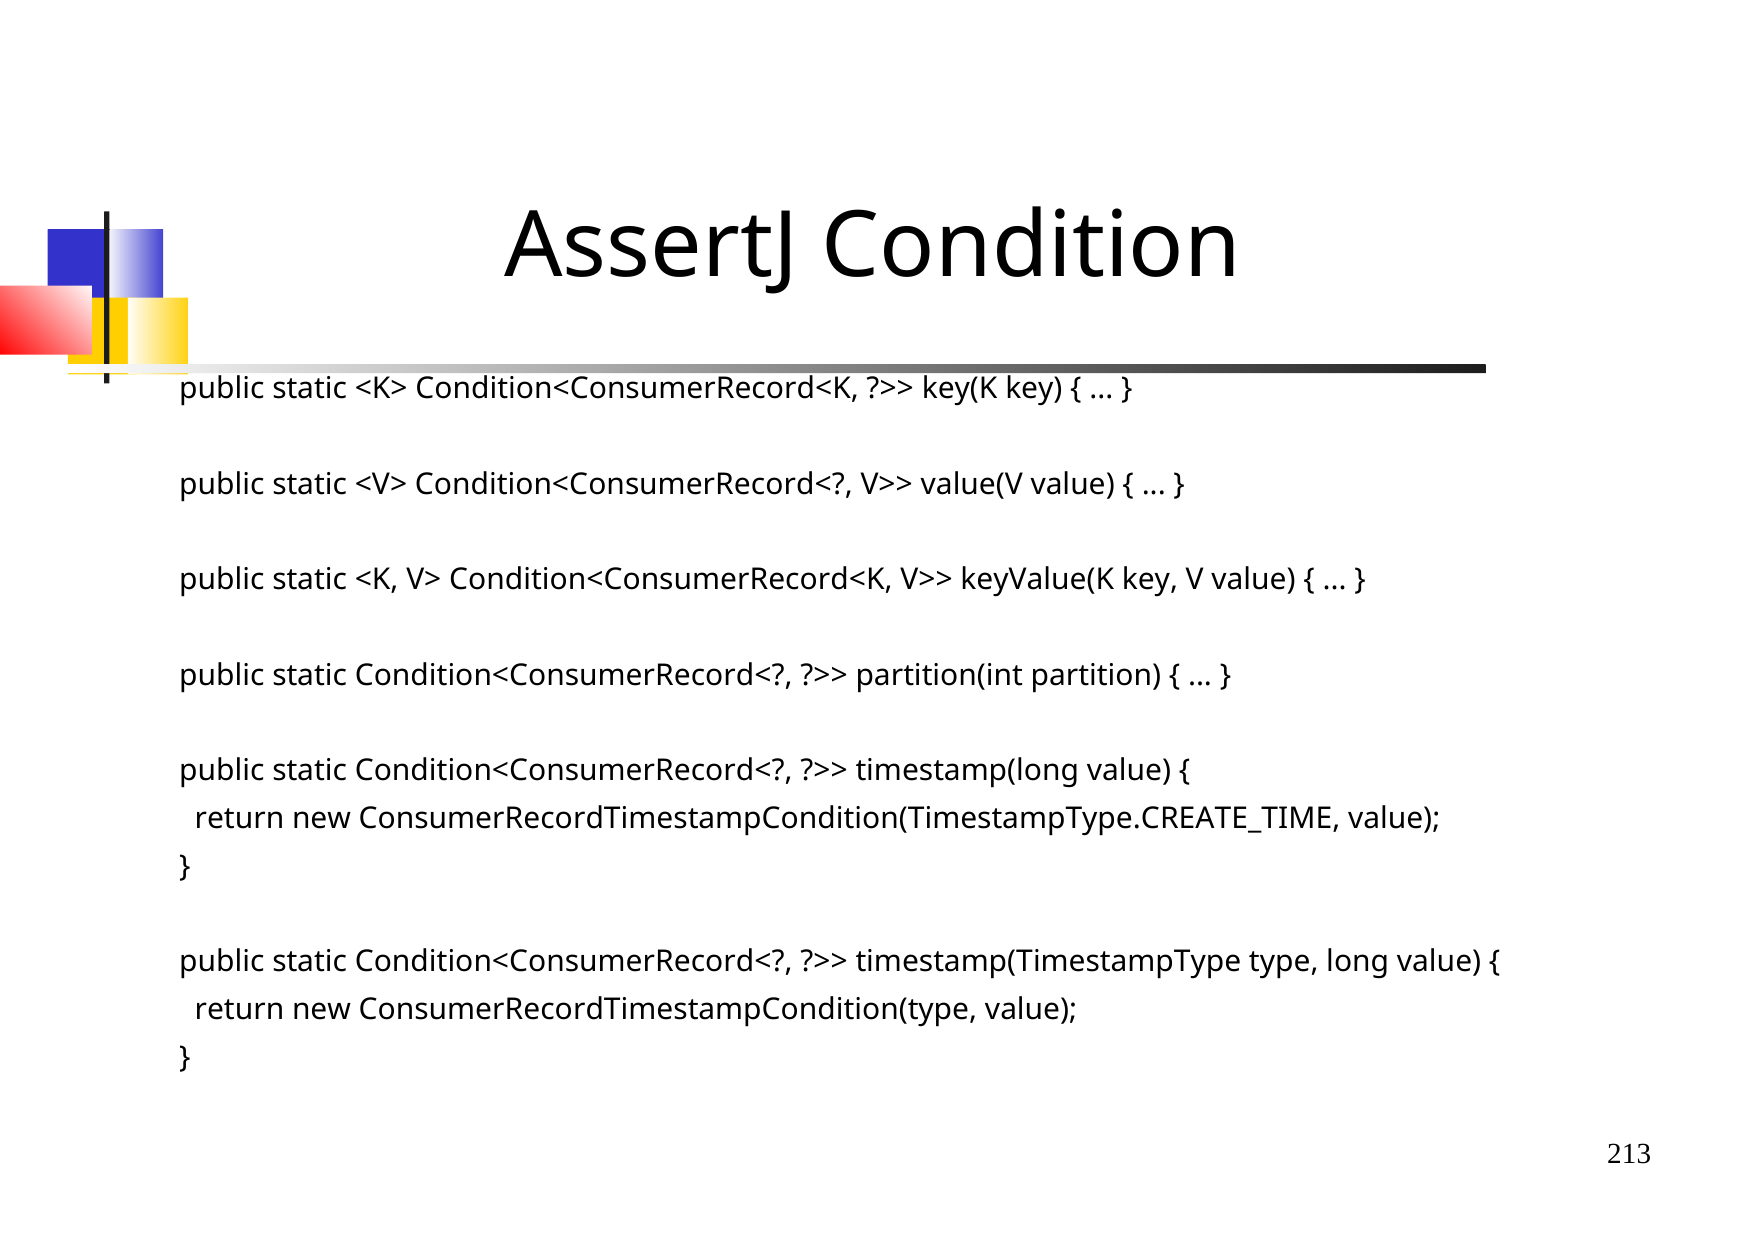

# AssertJ Condition
public static <K> Condition<ConsumerRecord<K, ?>> key(K key) { ... }
public static <V> Condition<ConsumerRecord<?, V>> value(V value) { ... }
public static <K, V> Condition<ConsumerRecord<K, V>> keyValue(K key, V value) { ... }
public static Condition<ConsumerRecord<?, ?>> partition(int partition) { ... }
public static Condition<ConsumerRecord<?, ?>> timestamp(long value) {
 return new ConsumerRecordTimestampCondition(TimestampType.CREATE_TIME, value);
}
public static Condition<ConsumerRecord<?, ?>> timestamp(TimestampType type, long value) {
 return new ConsumerRecordTimestampCondition(type, value);
}